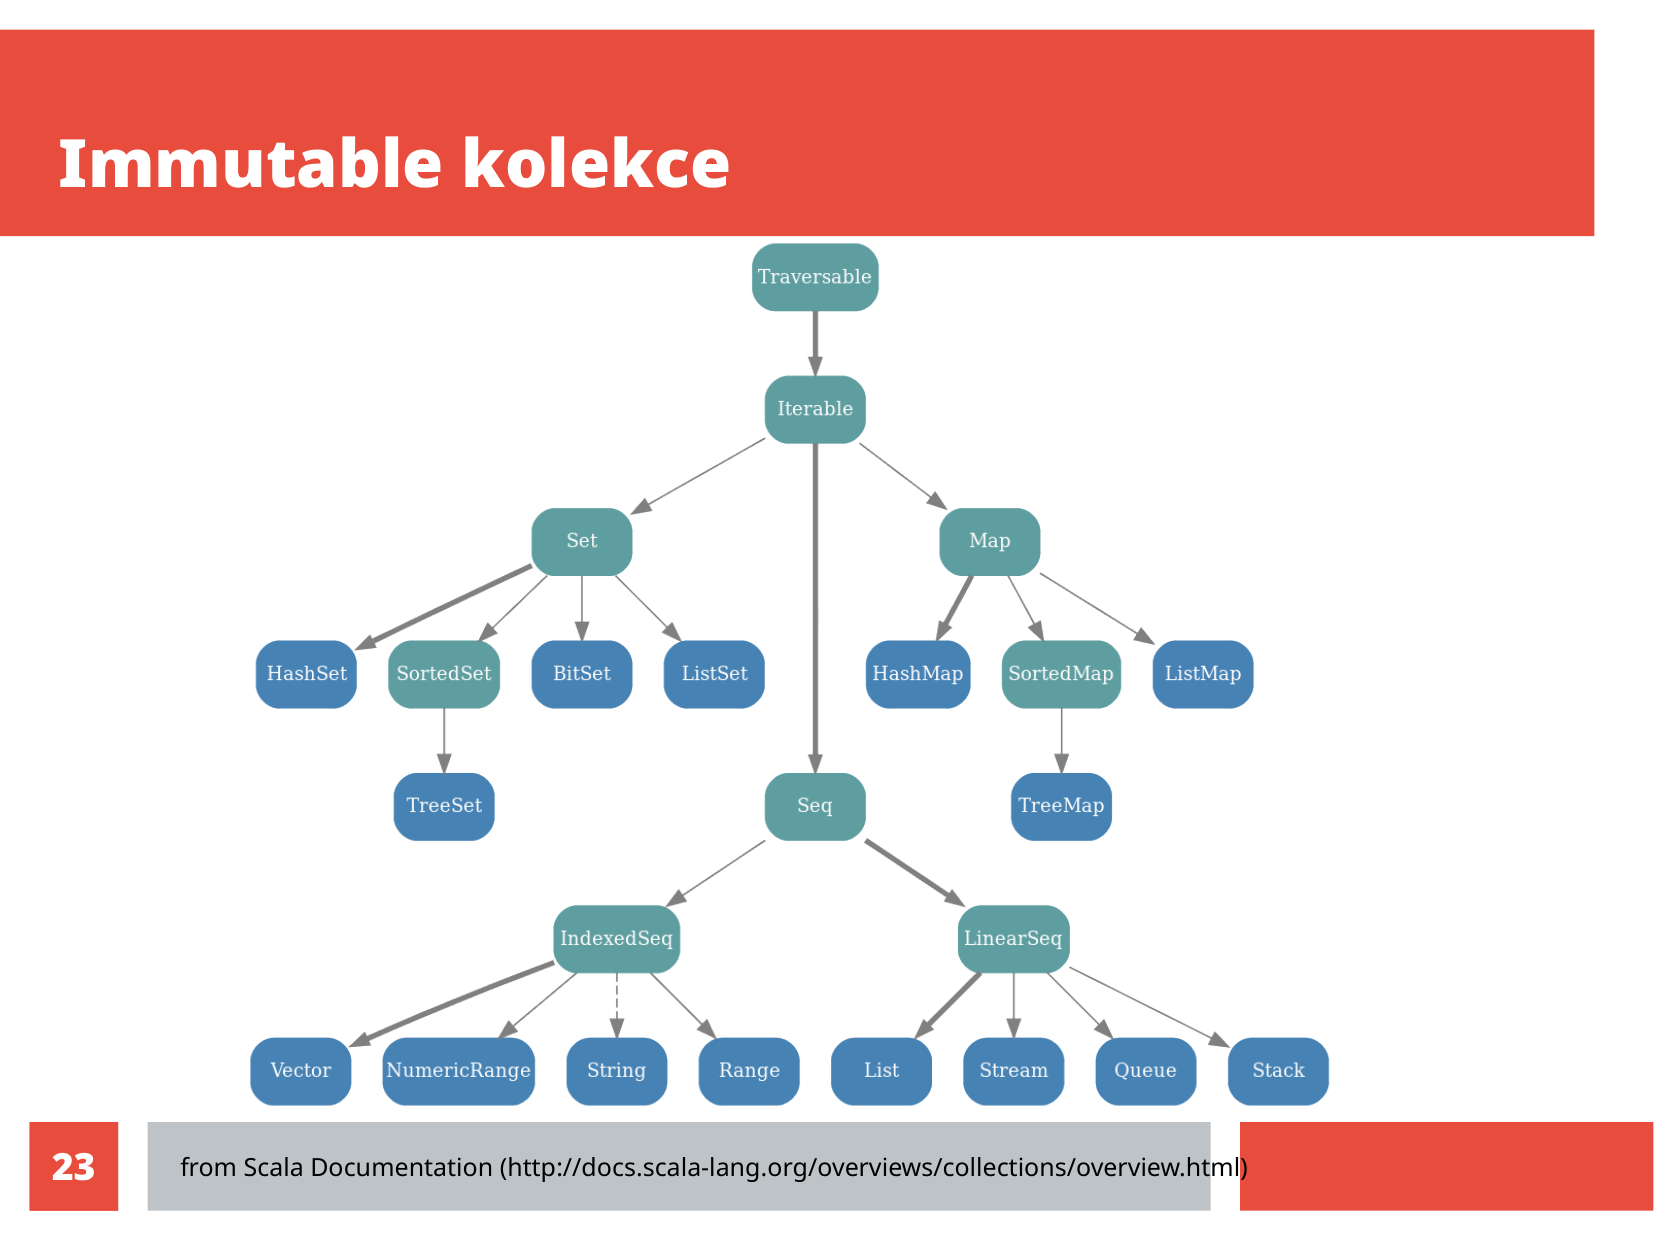

# Immutable kolekce
23
from Scala Documentation (http://docs.scala-lang.org/overviews/collections/overview.html)